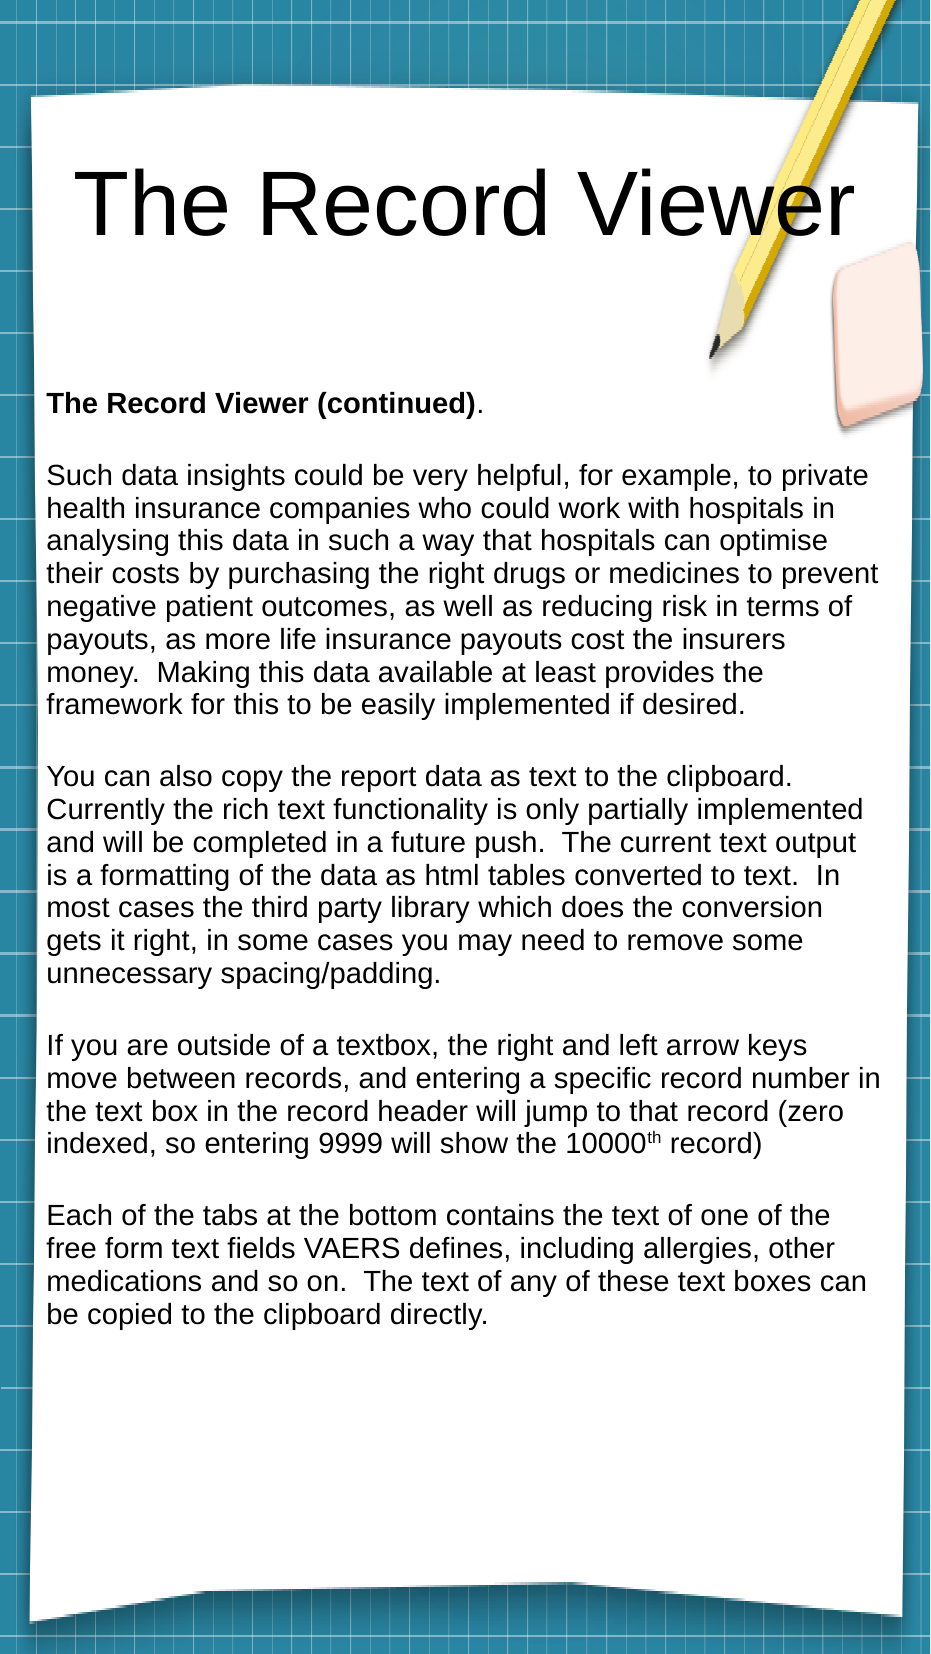

# The Record Viewer
The Record Viewer (continued).
Such data insights could be very helpful, for example, to private health insurance companies who could work with hospitals in analysing this data in such a way that hospitals can optimise their costs by purchasing the right drugs or medicines to prevent negative patient outcomes, as well as reducing risk in terms of payouts, as more life insurance payouts cost the insurers money. Making this data available at least provides the framework for this to be easily implemented if desired.
You can also copy the report data as text to the clipboard. Currently the rich text functionality is only partially implemented and will be completed in a future push. The current text output is a formatting of the data as html tables converted to text. In most cases the third party library which does the conversion gets it right, in some cases you may need to remove some unnecessary spacing/padding.
If you are outside of a textbox, the right and left arrow keys move between records, and entering a specific record number in the text box in the record header will jump to that record (zero indexed, so entering 9999 will show the 10000th record)
Each of the tabs at the bottom contains the text of one of the free form text fields VAERS defines, including allergies, other medications and so on. The text of any of these text boxes can be copied to the clipboard directly.